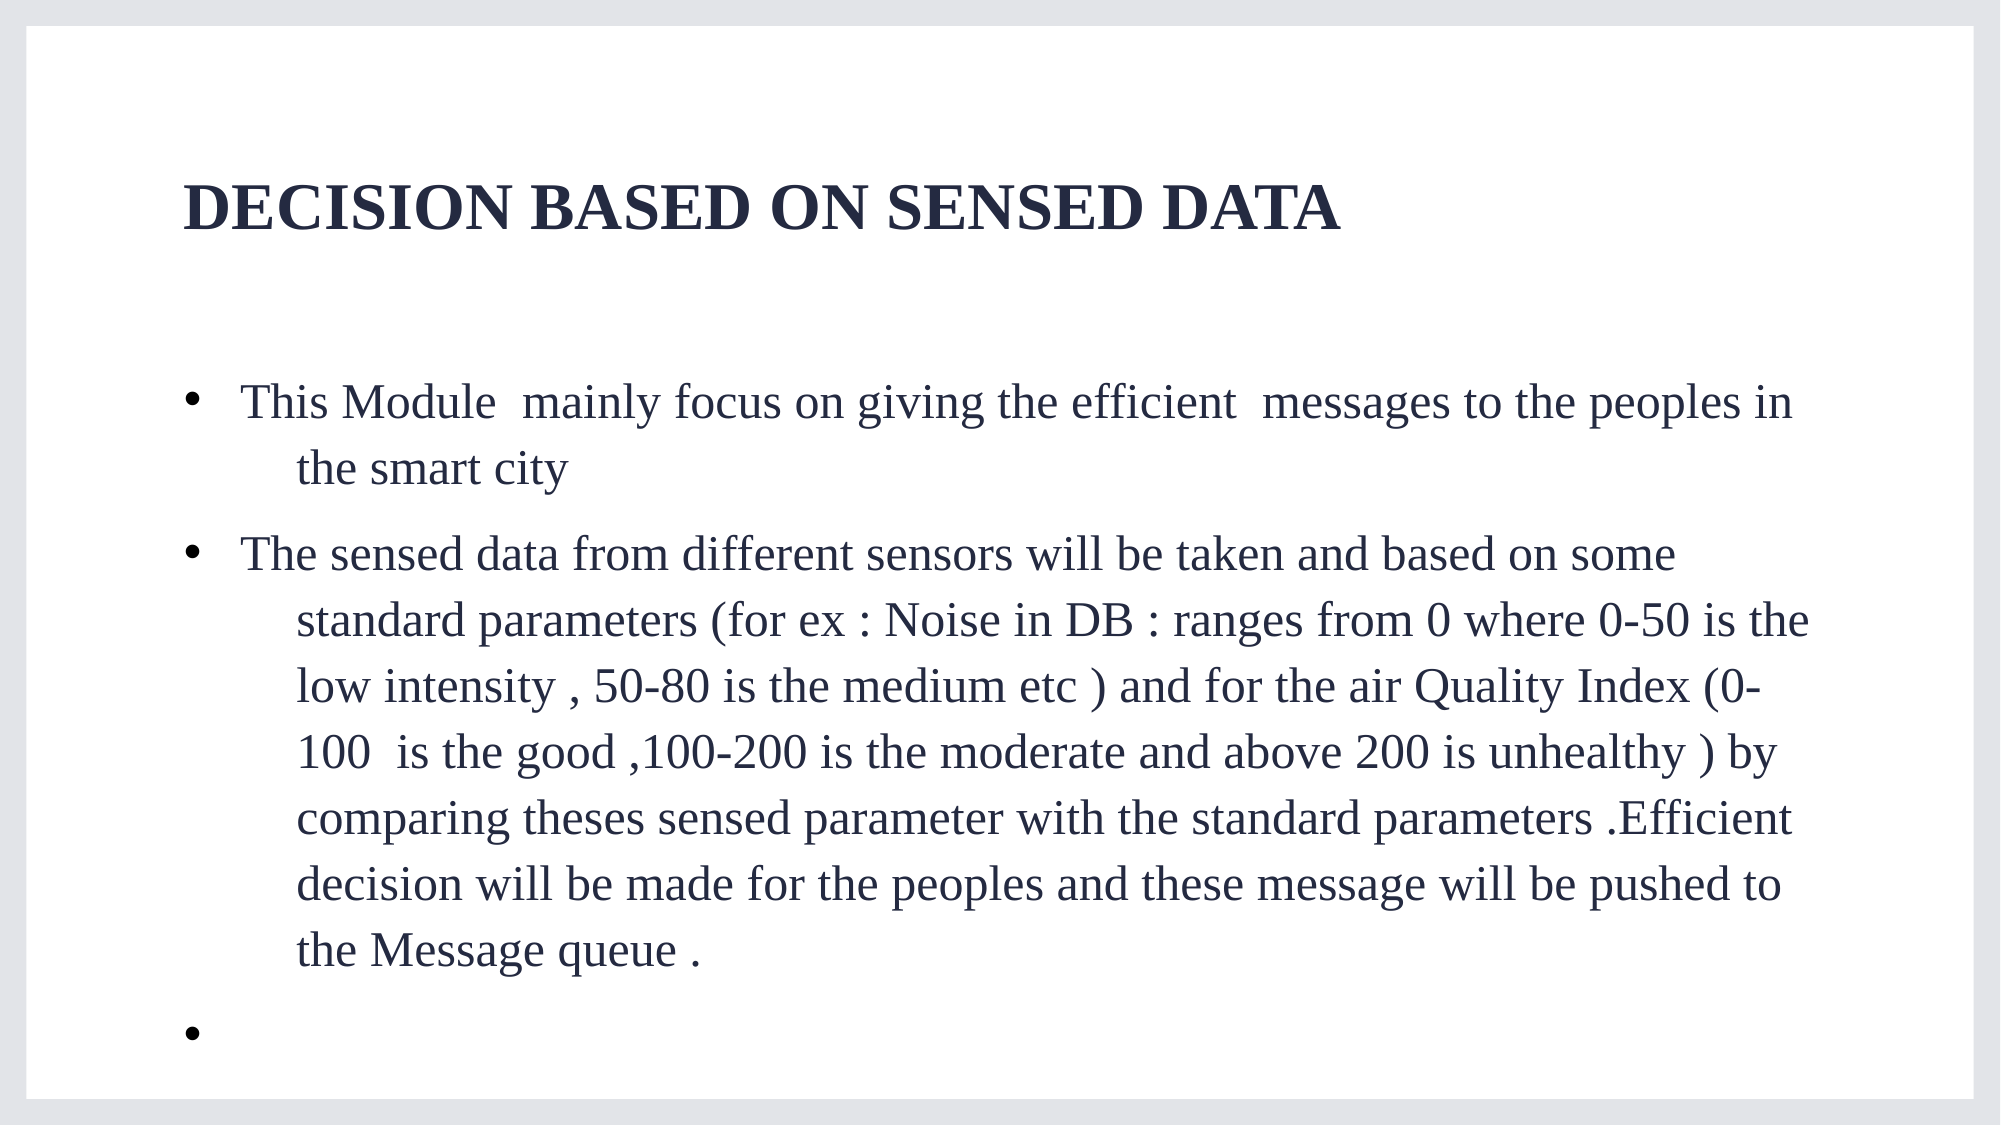

# DECISION BASED ON SENSED DATA
This Module mainly focus on giving the efficient messages to the peoples in the smart city
The sensed data from different sensors will be taken and based on some standard parameters (for ex : Noise in DB : ranges from 0 where 0-50 is the low intensity , 50-80 is the medium etc ) and for the air Quality Index (0-100 is the good ,100-200 is the moderate and above 200 is unhealthy ) by comparing theses sensed parameter with the standard parameters .Efficient decision will be made for the peoples and these message will be pushed to the Message queue .